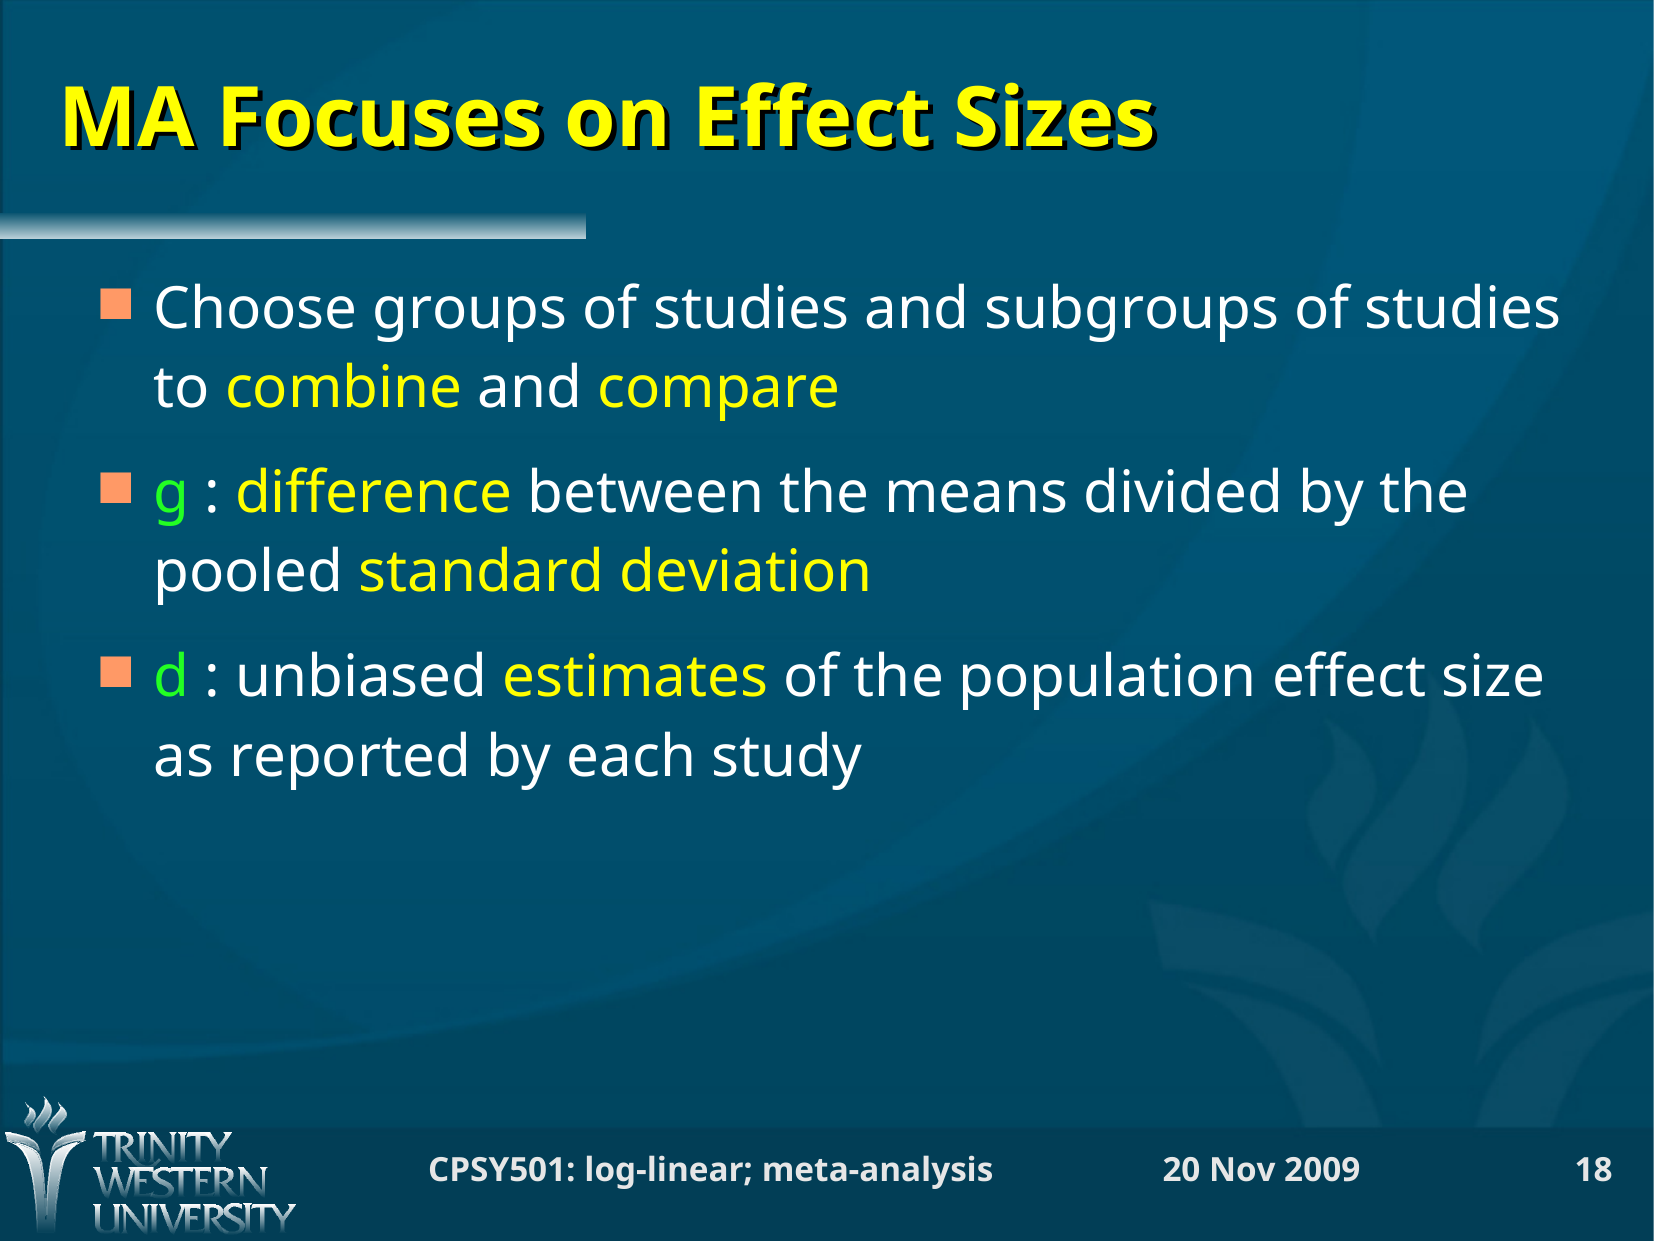

# MA Focuses on Effect Sizes
Choose groups of studies and subgroups of studies to combine and compare
g : difference between the means divided by the pooled standard deviation
d : unbiased estimates of the population effect size as reported by each study
CPSY501: log-linear; meta-analysis
20 Nov 2009
18